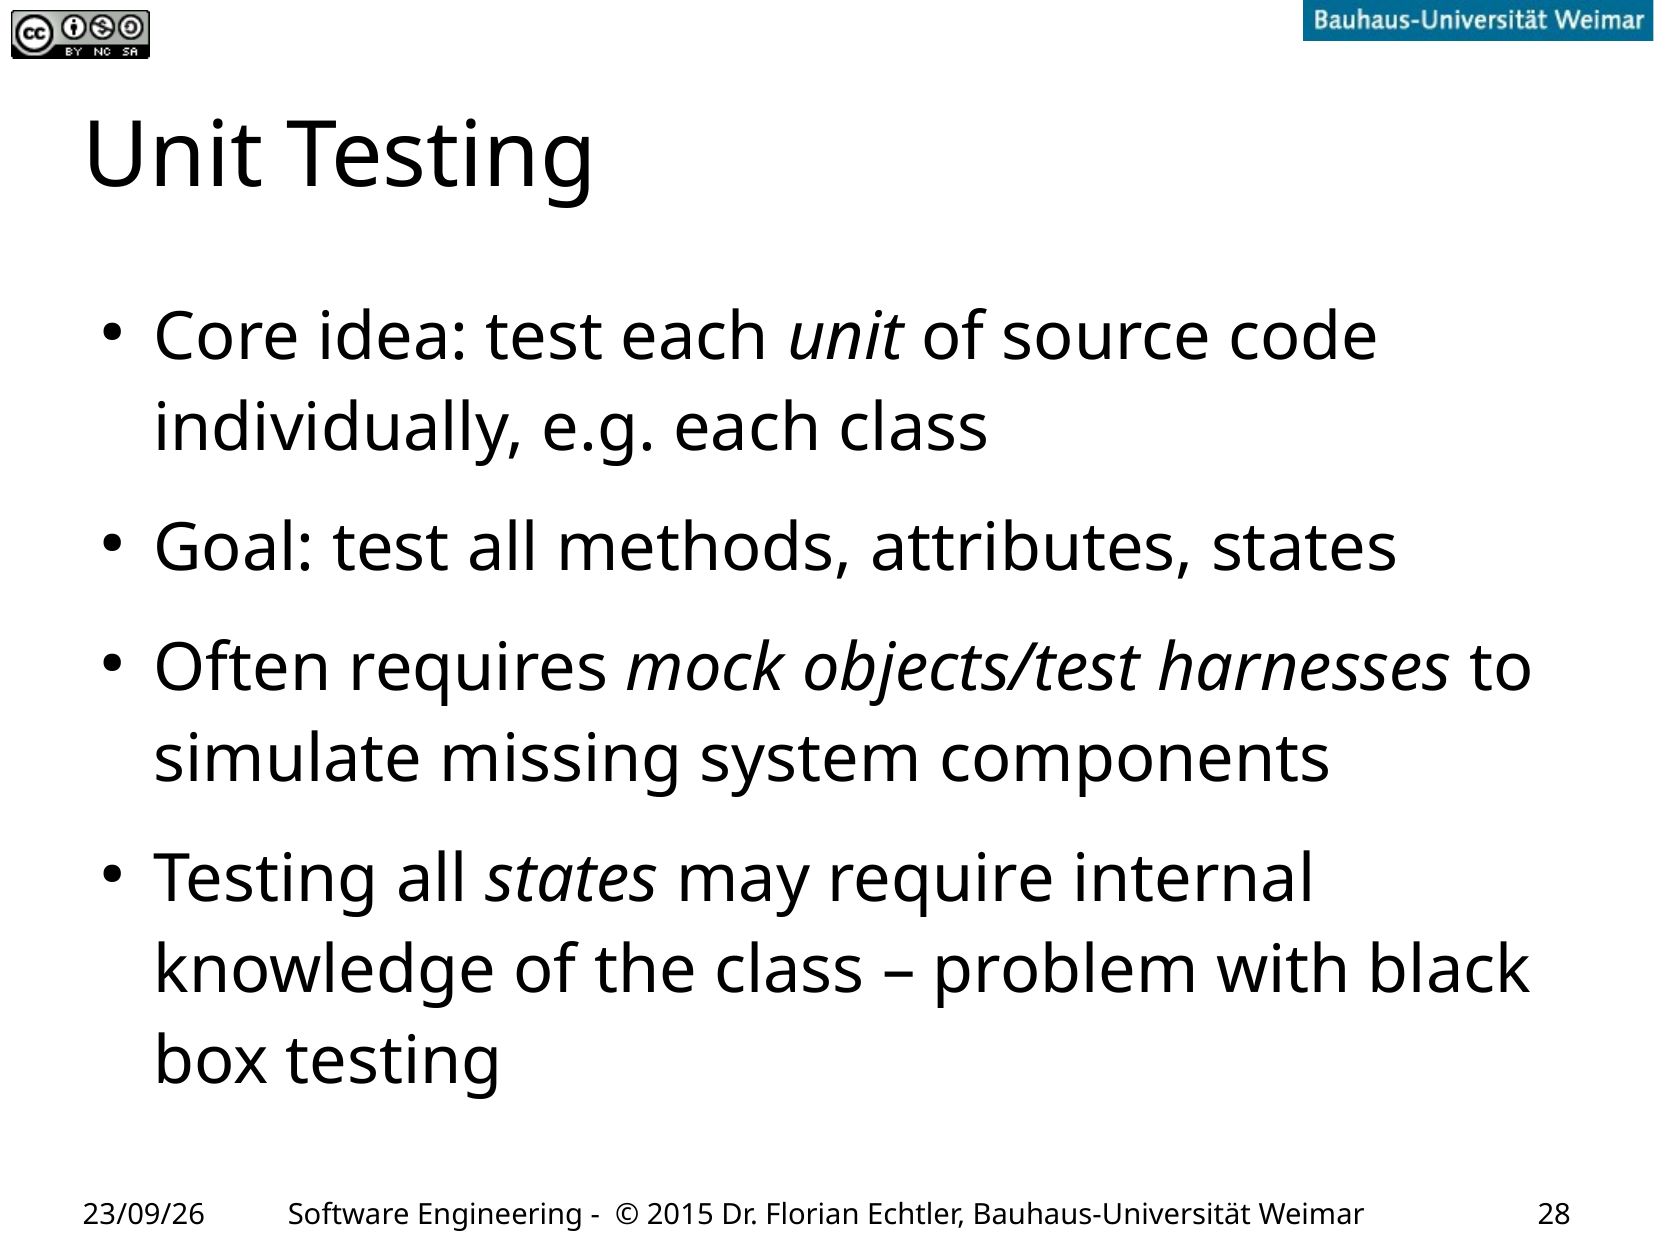

# Unit Testing
Core idea: test each unit of source code individually, e.g. each class
Goal: test all methods, attributes, states
Often requires mock objects/test harnesses to simulate missing system components
Testing all states may require internal knowledge of the class – problem with black box testing
Software Engineering - © 2015 Dr. Florian Echtler, Bauhaus-Universität Weimar
28